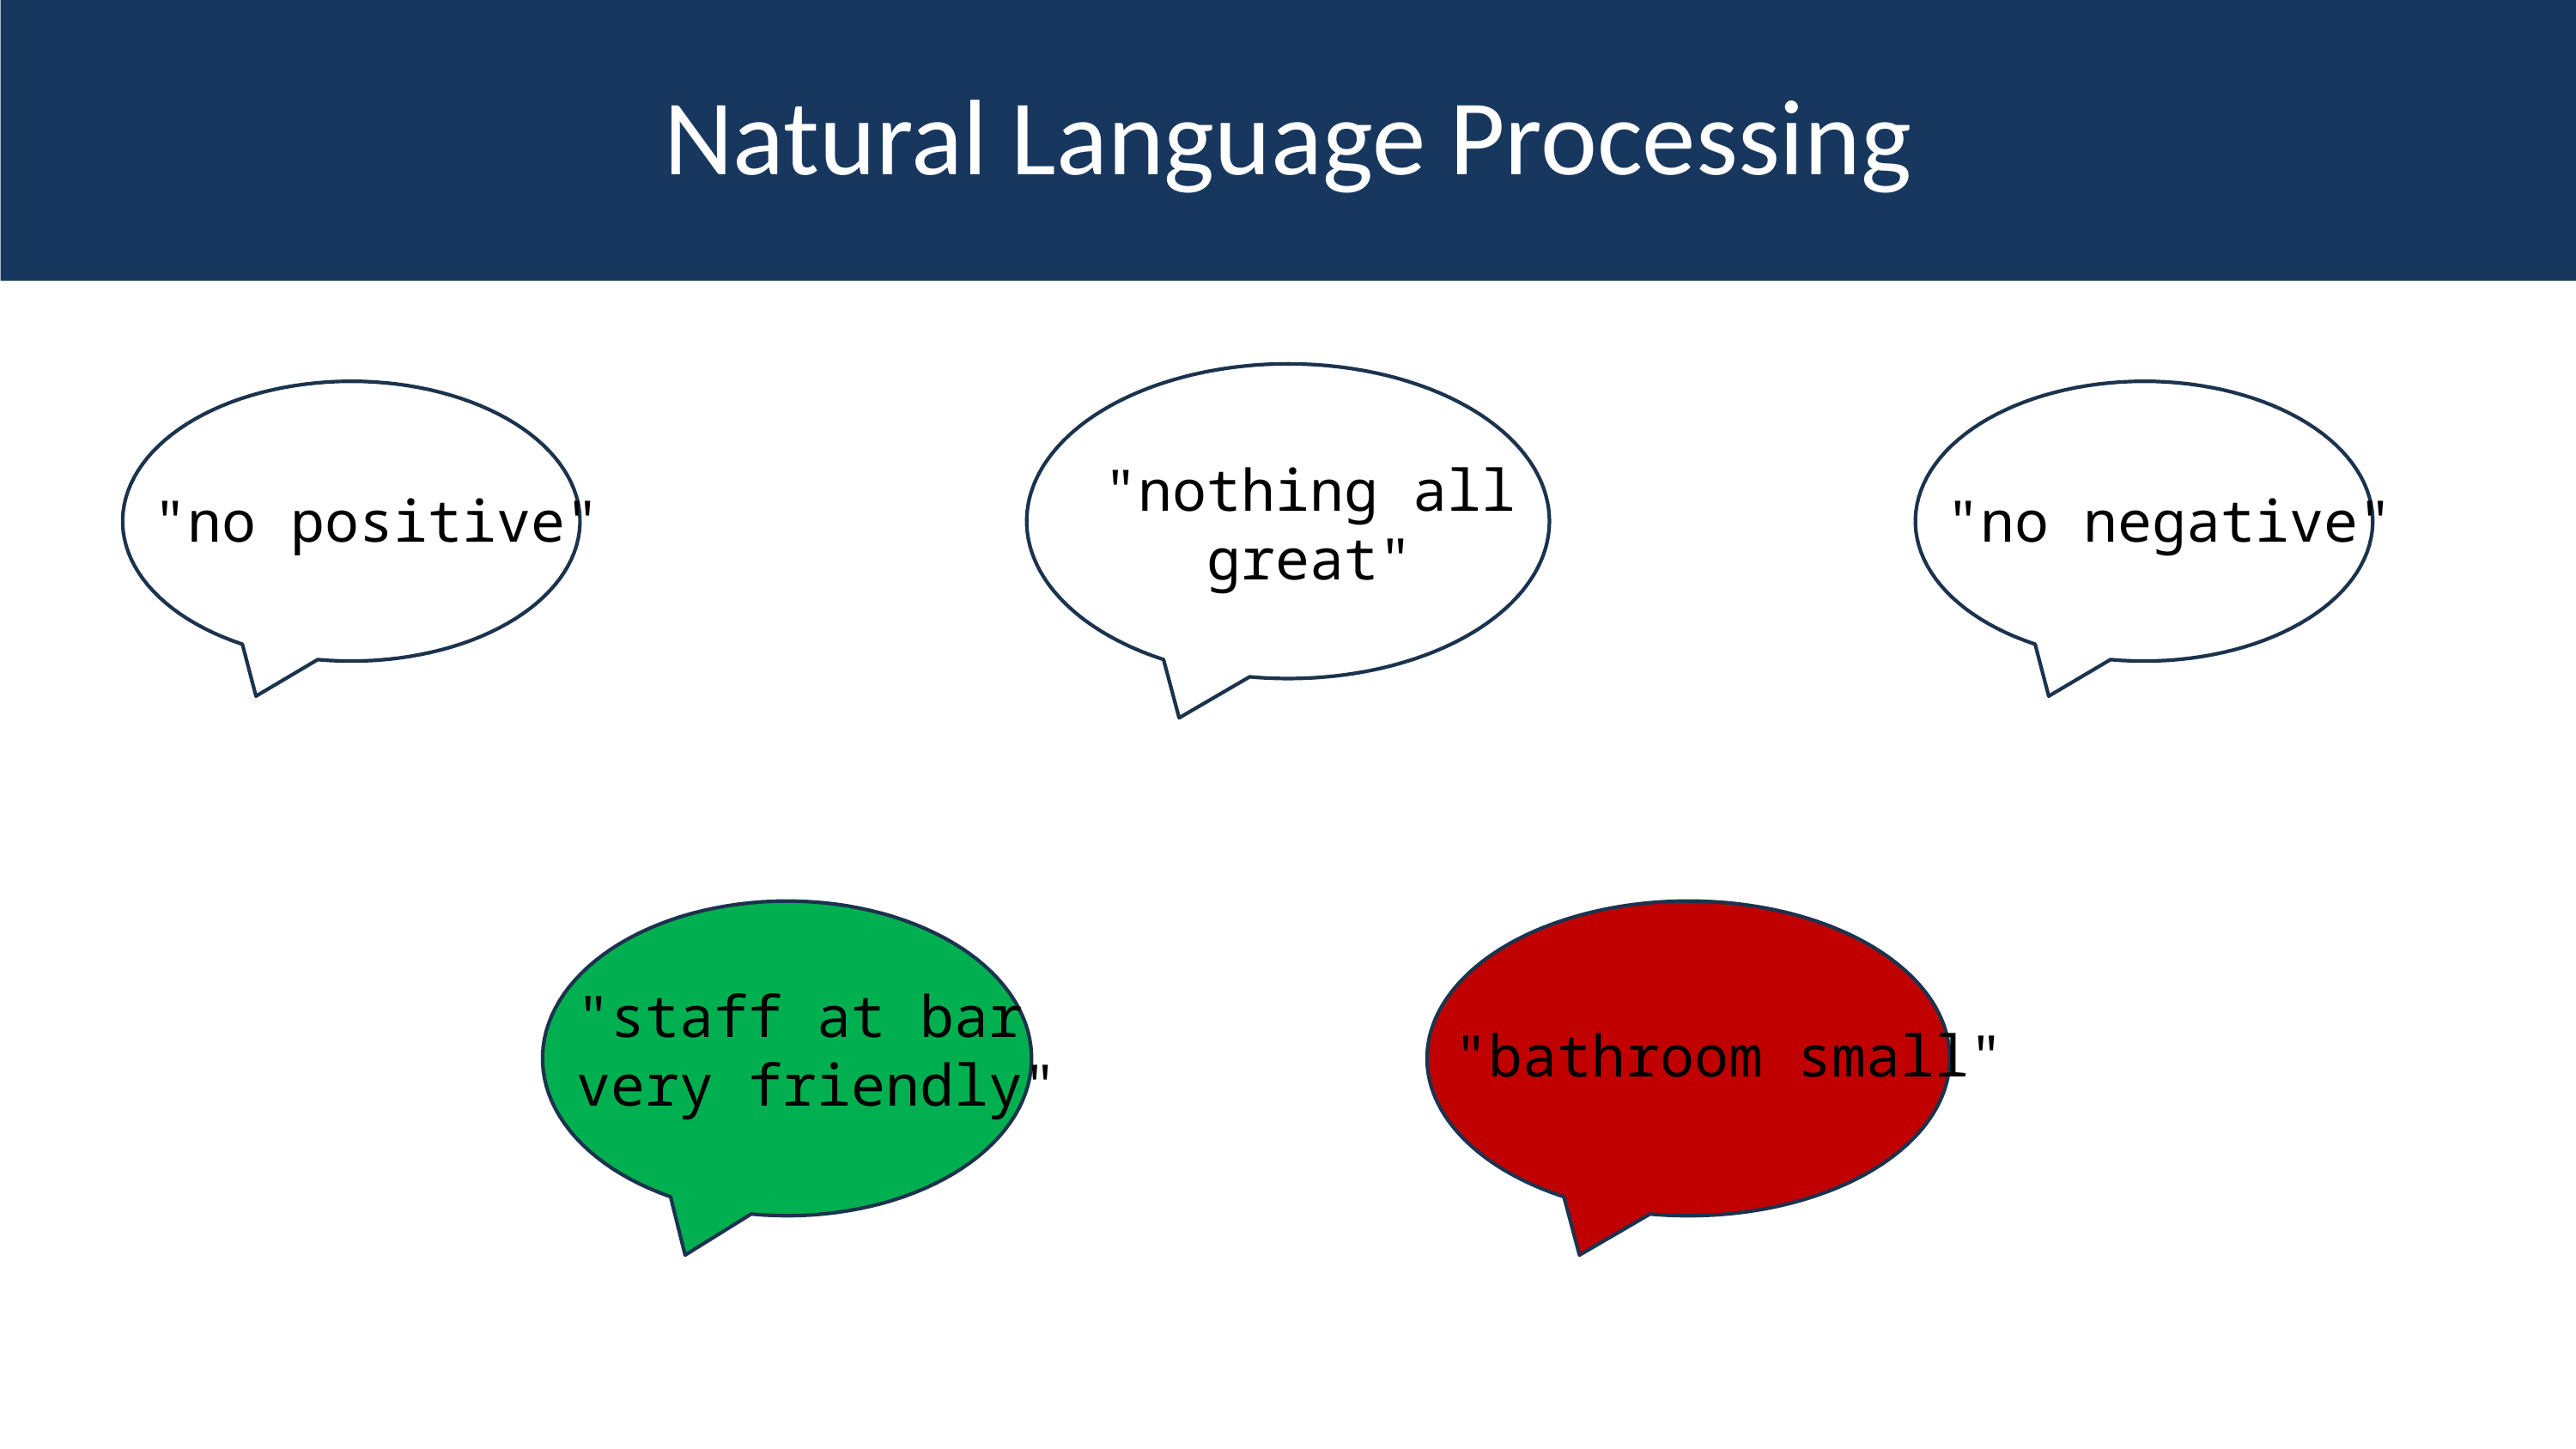

Natural Language Processing
"nothing all great"
"no positive"
"no negative"
"staff at bar very friendly"
"bathroom small"